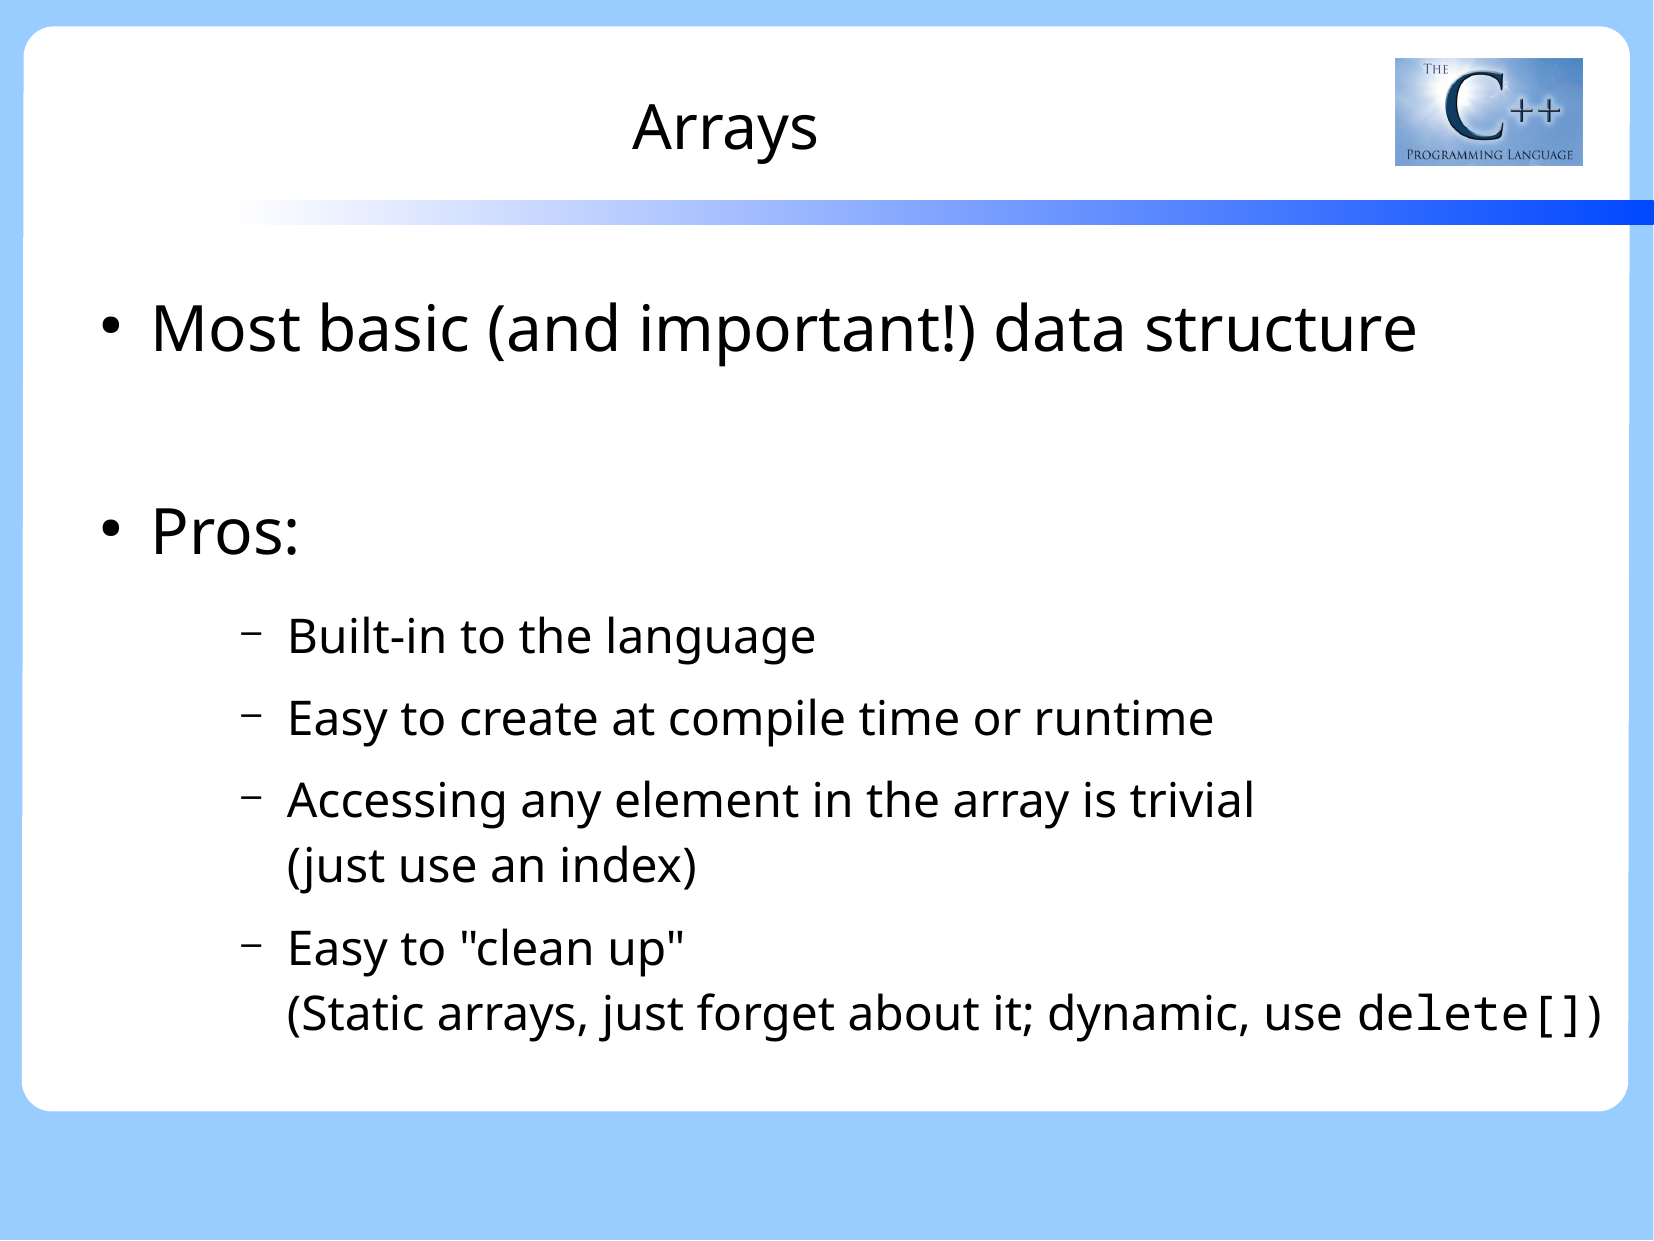

# Arrays
Most basic (and important!) data structure
Pros:
Built-in to the language
Easy to create at compile time or runtime
Accessing any element in the array is trivial
(just use an index)
Easy to "clean up"
(Static arrays, just forget about it; dynamic, use delete[])